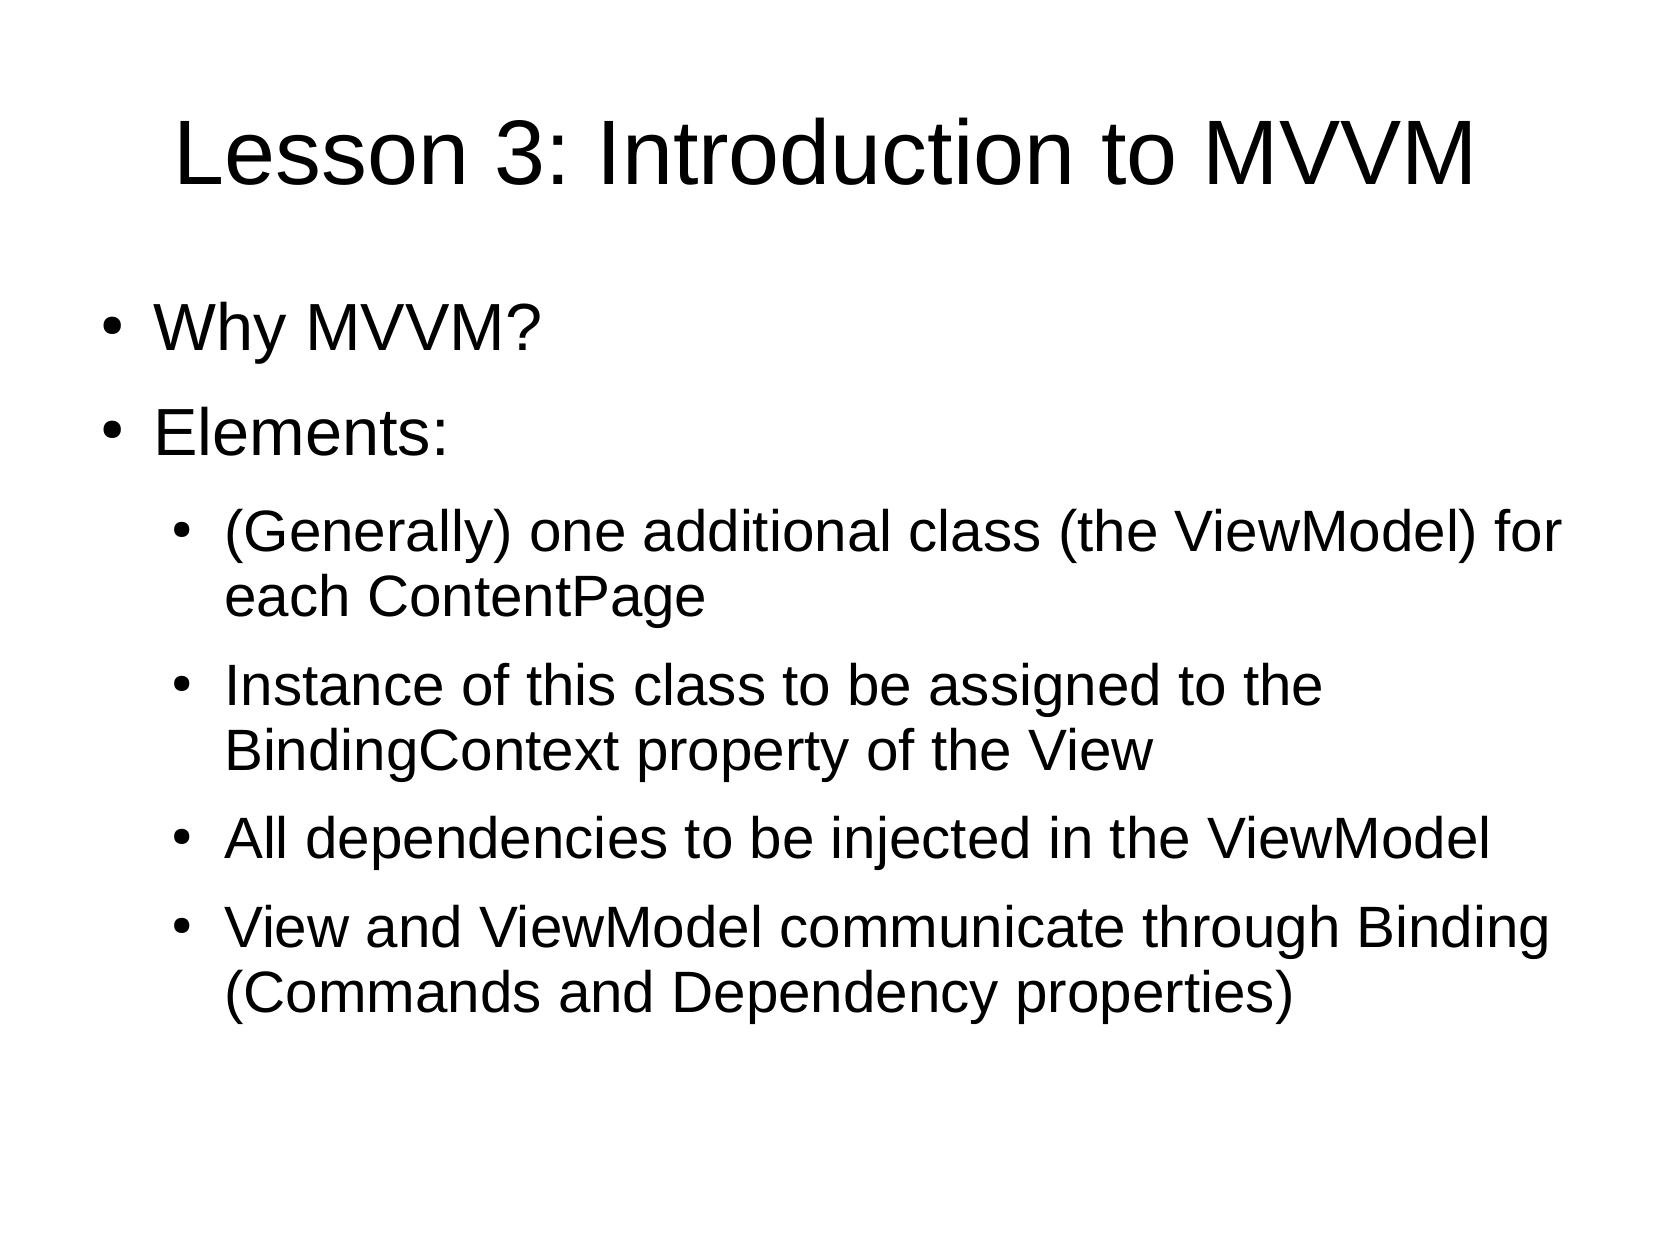

# Lesson 3: Introduction to MVVM
Why MVVM?
Elements:
(Generally) one additional class (the ViewModel) for each ContentPage
Instance of this class to be assigned to the BindingContext property of the View
All dependencies to be injected in the ViewModel
View and ViewModel communicate through Binding (Commands and Dependency properties)